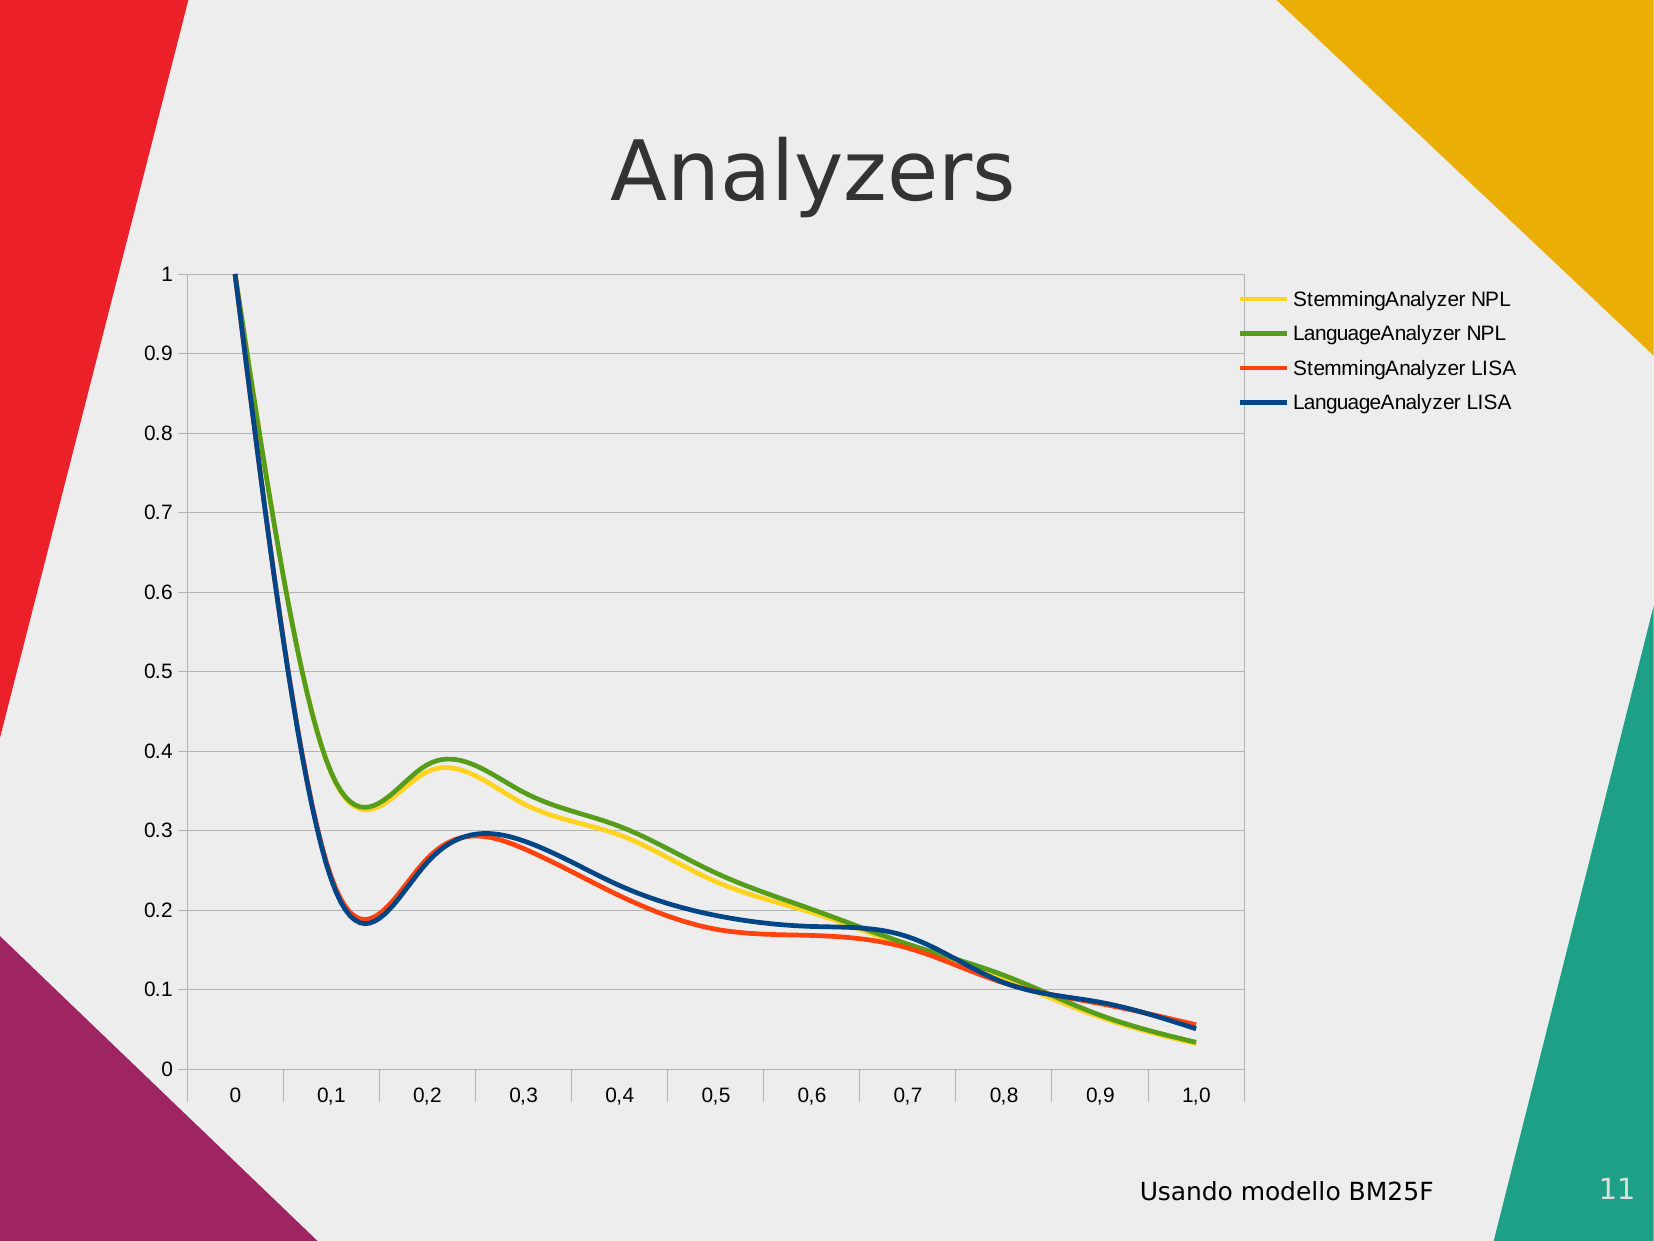

# Analyzers
### Chart
| Category | StemmingAnalyzer NPL | LanguageAnalyzer NPL | StemmingAnalyzer LISA | LanguageAnalyzer LISA |
|---|---|---|---|---|
| 0 | 1.0 | 1.0 | 1.0 | 1.0 |
| 0,1 | 0.3723 | 0.3731 | 0.242 | 0.2387 |
| 0,2 | 0.3739 | 0.3828 | 0.2648 | 0.26 |
| 0,3 | 0.3339 | 0.3483 | 0.2774 | 0.2871 |
| 0,4 | 0.2944 | 0.3053 | 0.2181 | 0.2309 |
| 0,5 | 0.2359 | 0.2468 | 0.176 | 0.1933 |
| 0,6 | 0.1969 | 0.201 | 0.1681 | 0.1794 |
| 0,7 | 0.154 | 0.1572 | 0.1523 | 0.1665 |
| 0,8 | 0.113 | 0.118 | 0.1084 | 0.1088 |
| 0,9 | 0.0654 | 0.0679 | 0.0824 | 0.0841 |
| 1,0 | 0.032 | 0.0337 | 0.0557 | 0.0507 |Usando modello BM25F
11